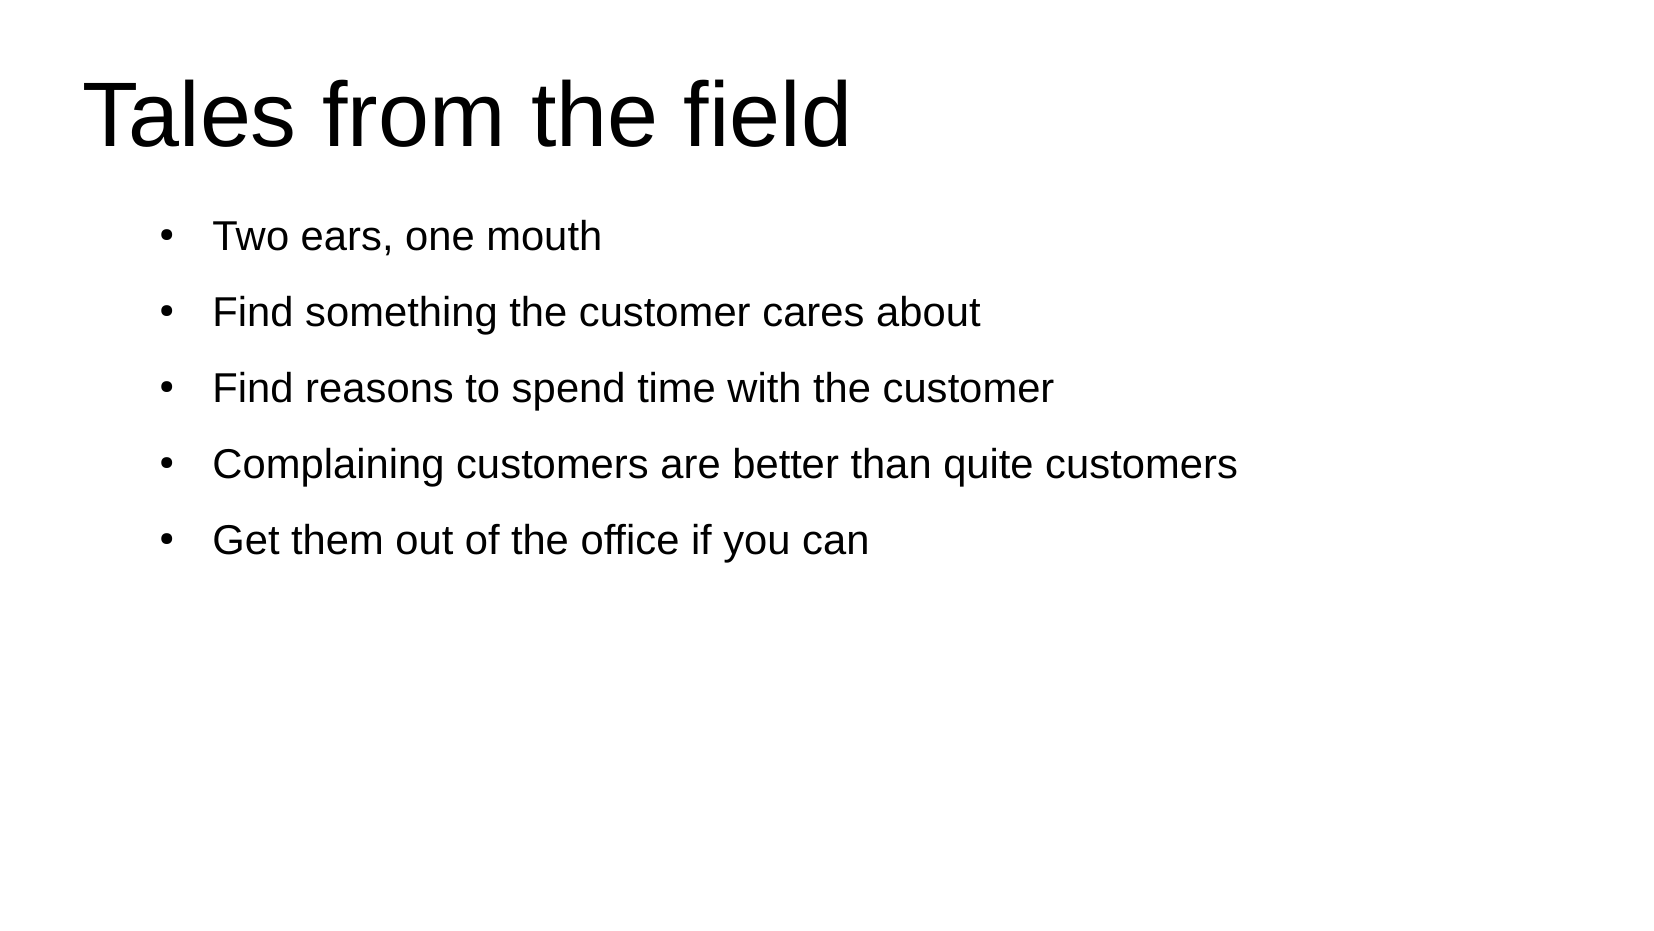

# Tales from the field
Two ears, one mouth
Find something the customer cares about
Find reasons to spend time with the customer
Complaining customers are better than quite customers
Get them out of the office if you can